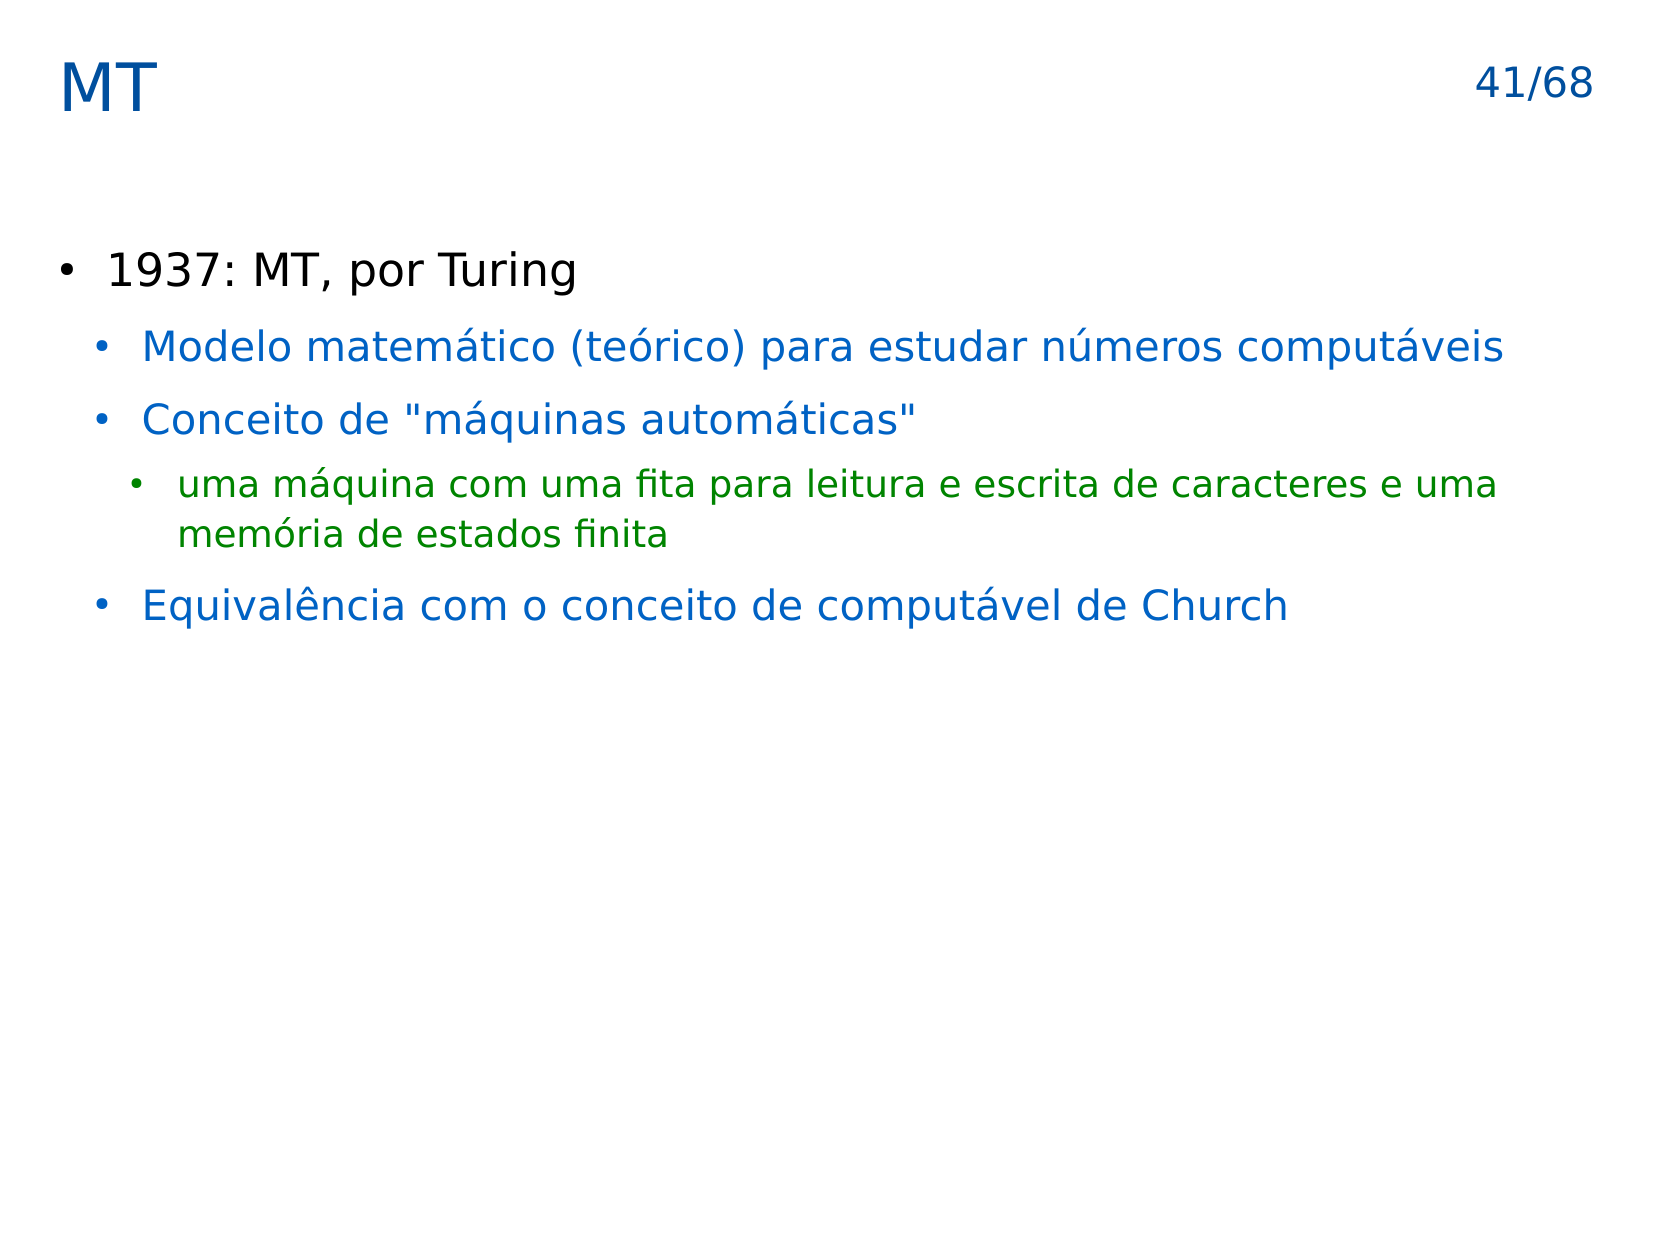

# MT
41
1937: MT, por Turing
Modelo matemático (teórico) para estudar números computáveis
Conceito de "máquinas automáticas"
uma máquina com uma fita para leitura e escrita de caracteres e uma memória de estados finita
Equivalência com o conceito de computável de Church